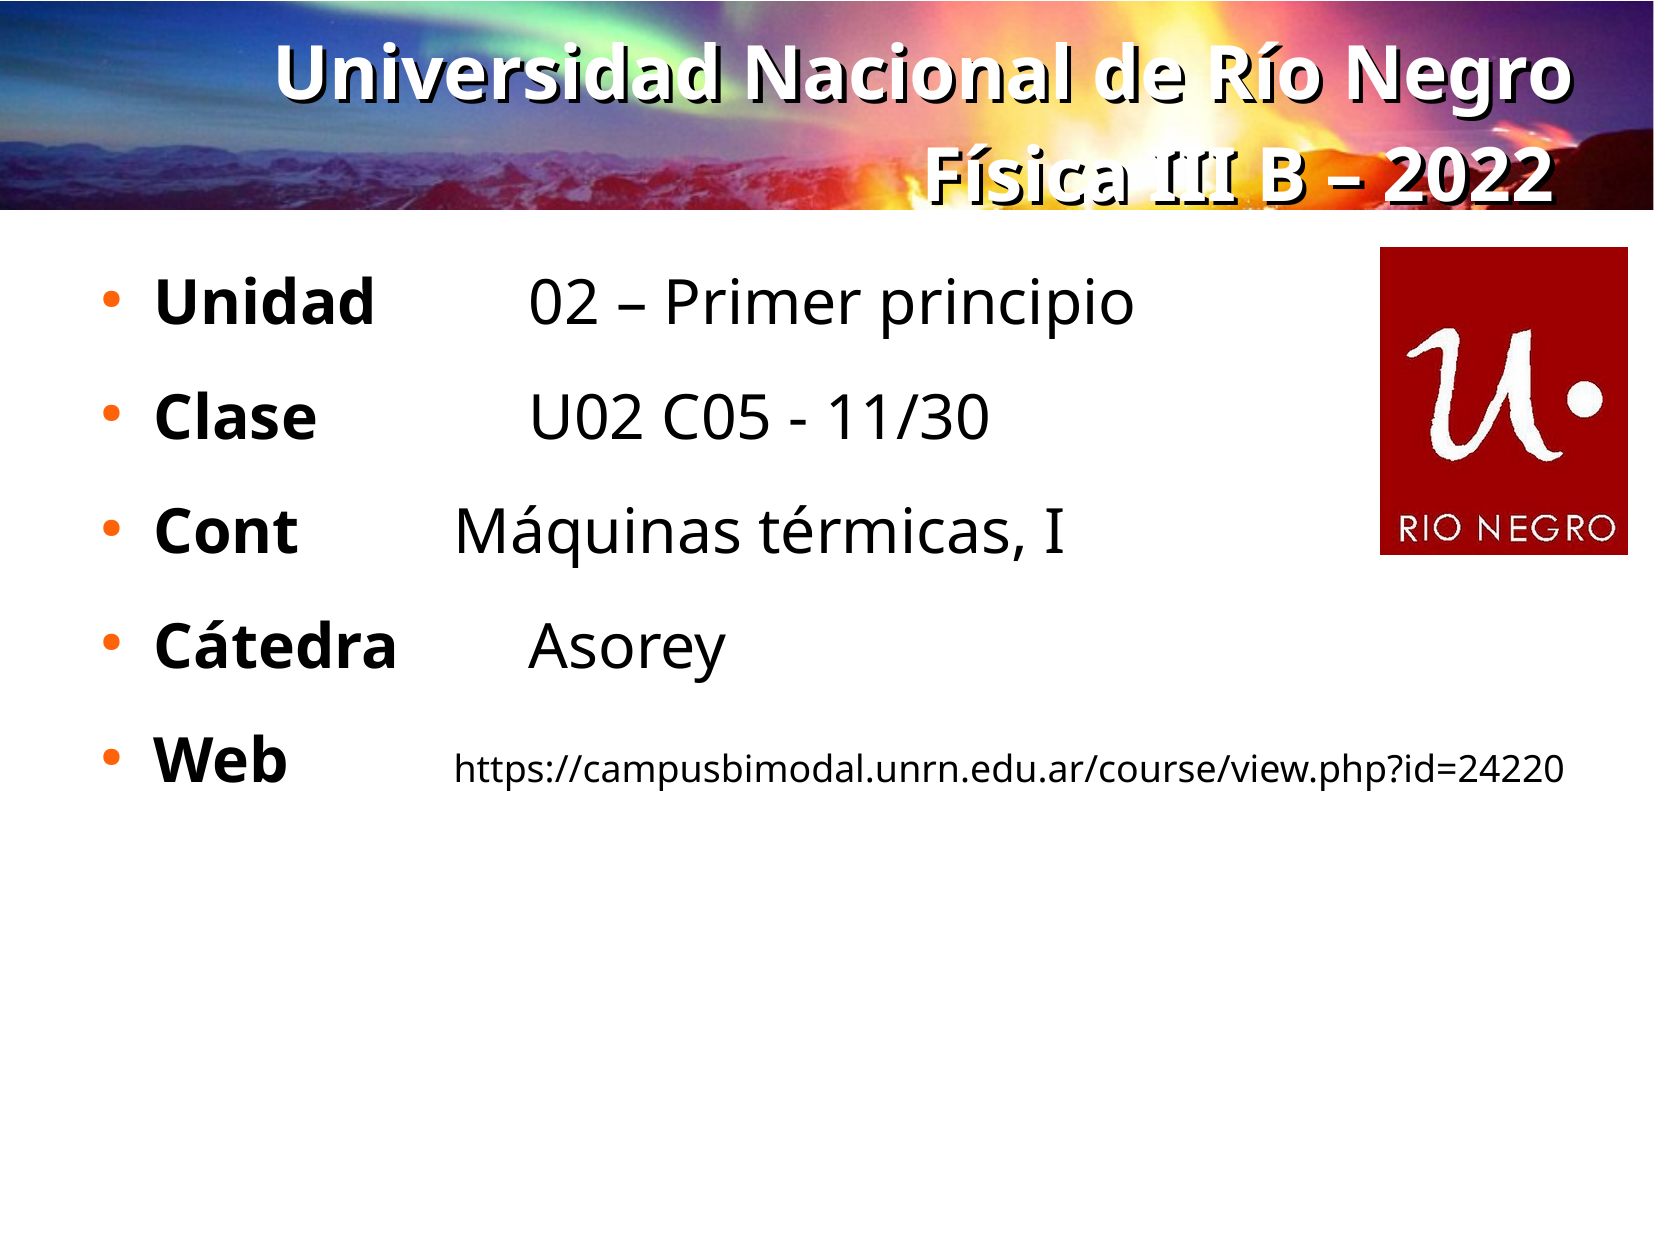

# Universidad Nacional de Río Negro Física III B – 2022
Unidad 		02 – Primer principio
Clase			U02 C05 - 11/30
Cont			Máquinas térmicas, I
Cátedra		Asorey
Web			https://campusbimodal.unrn.edu.ar/course/view.php?id=24220